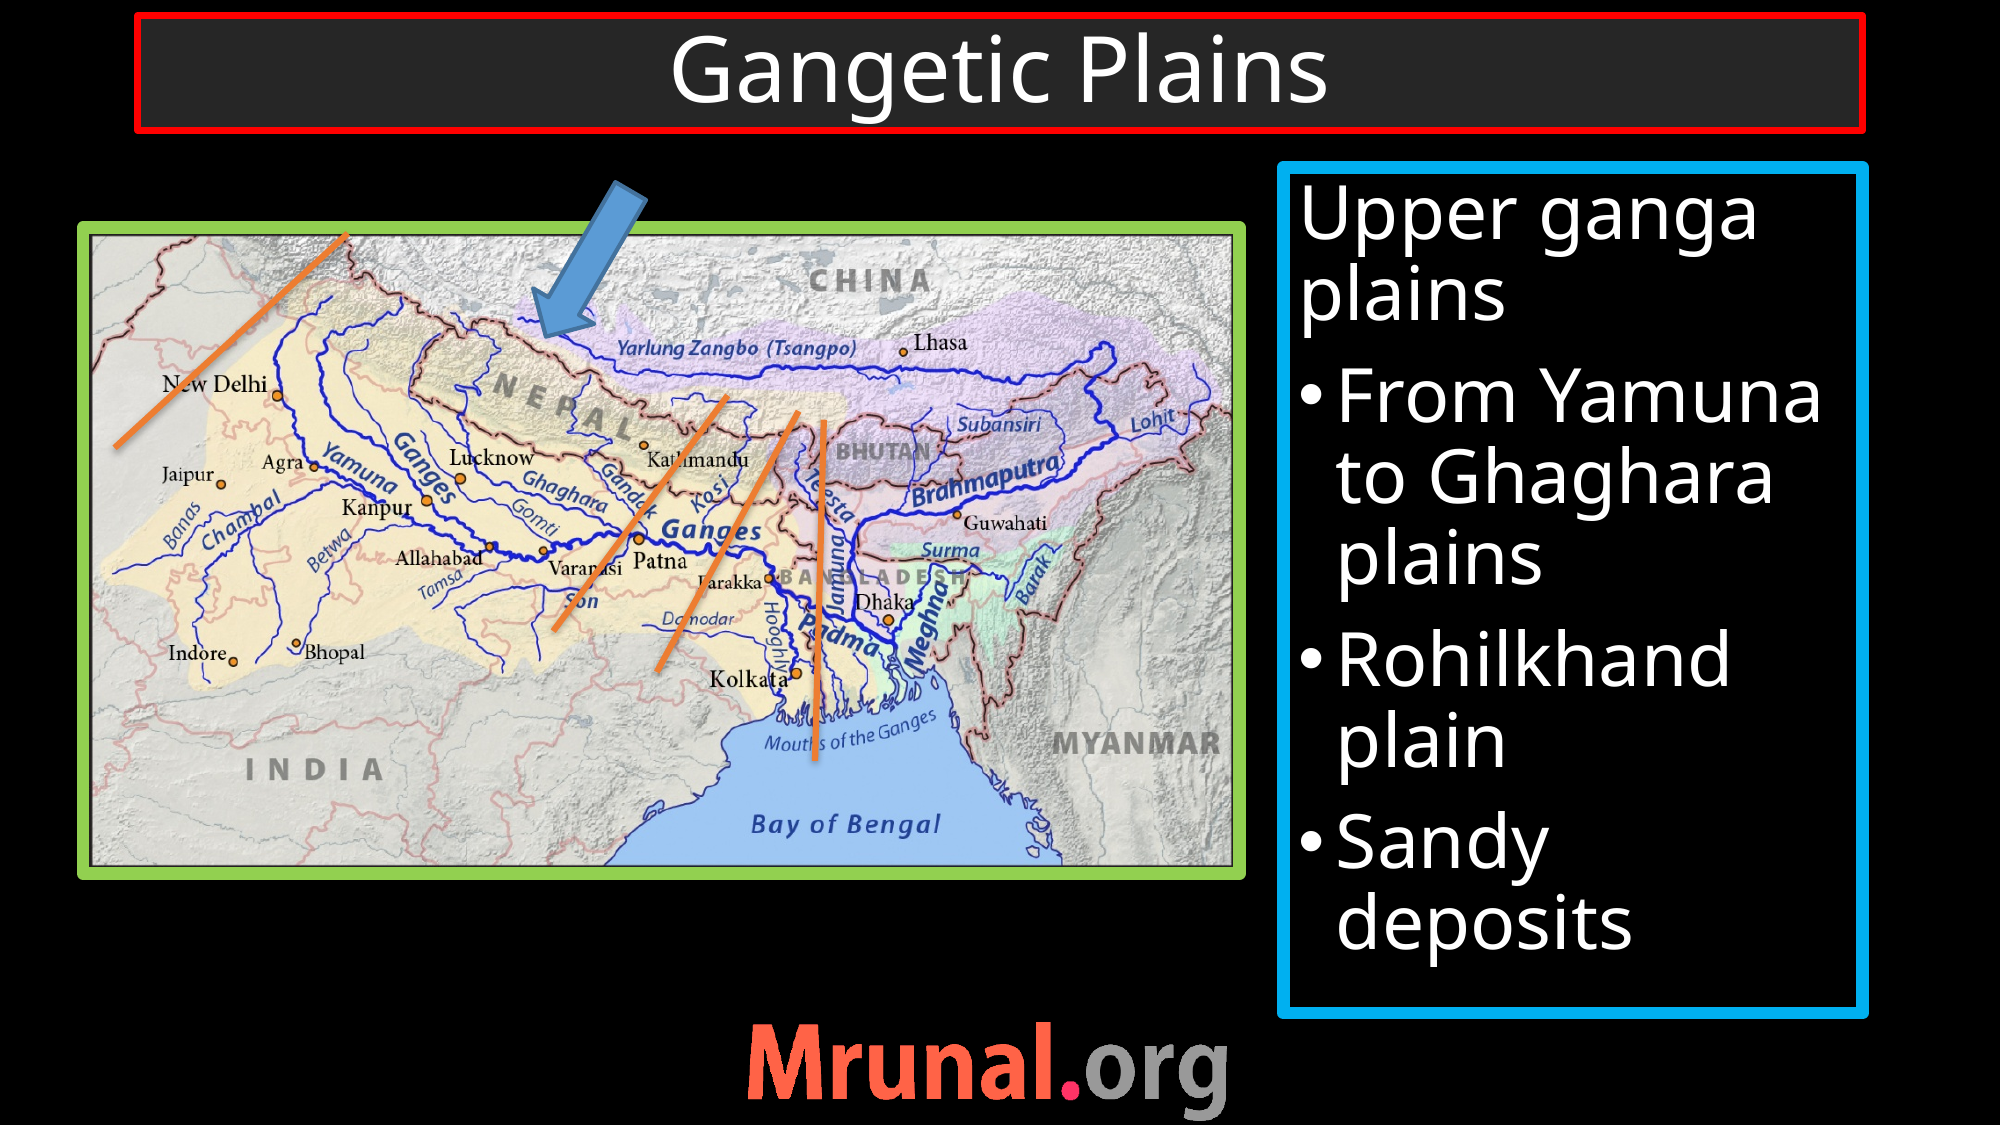

Gangetic Plains
# Upper ganga plains
From Yamuna to Ghaghara plains
Rohilkhand plain
Sandy deposits